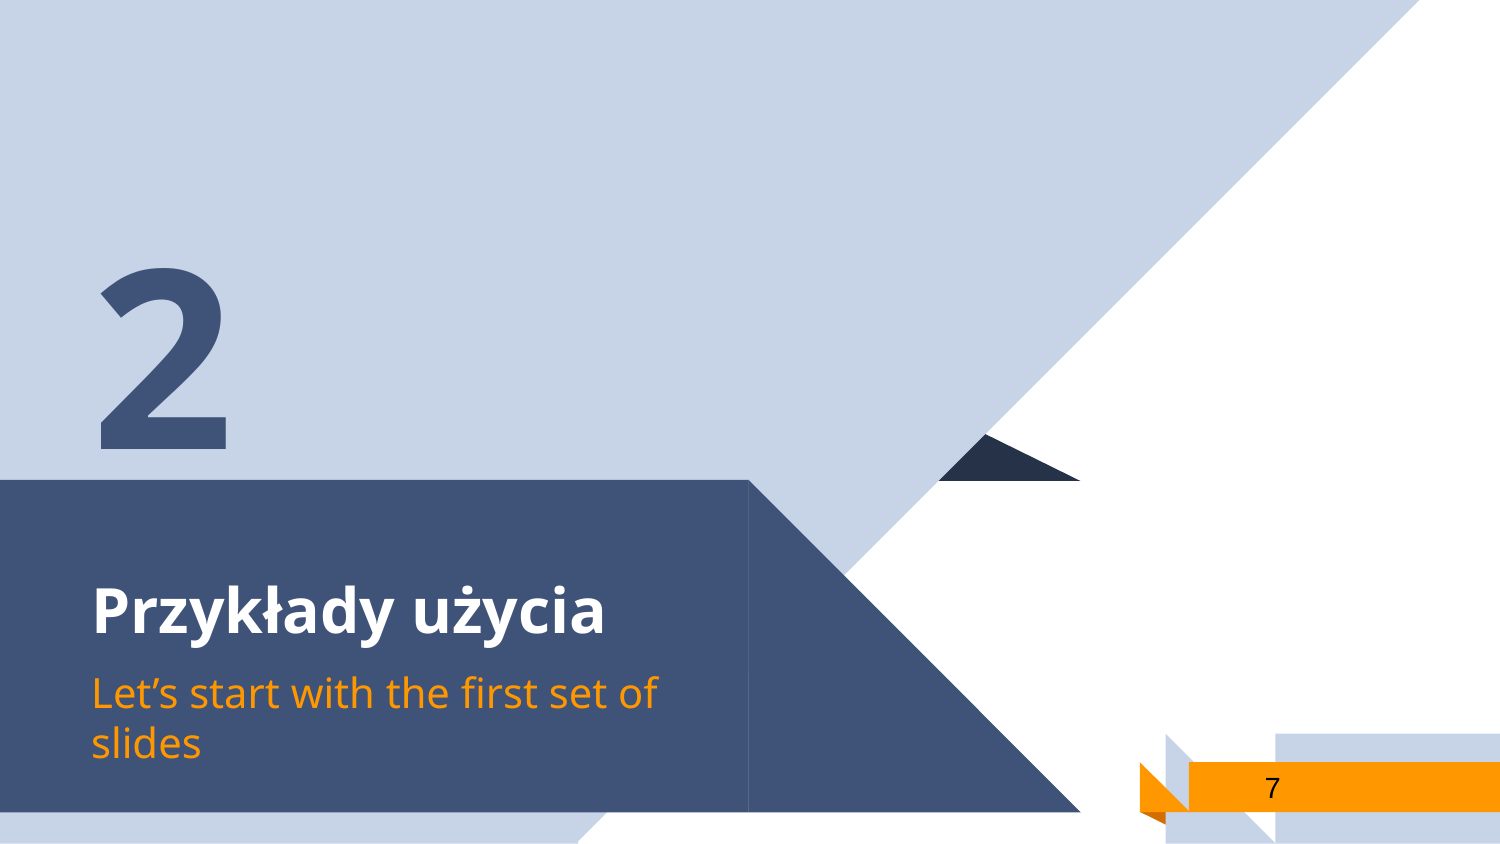

2
# Przykłady użycia
Let’s start with the first set of slides